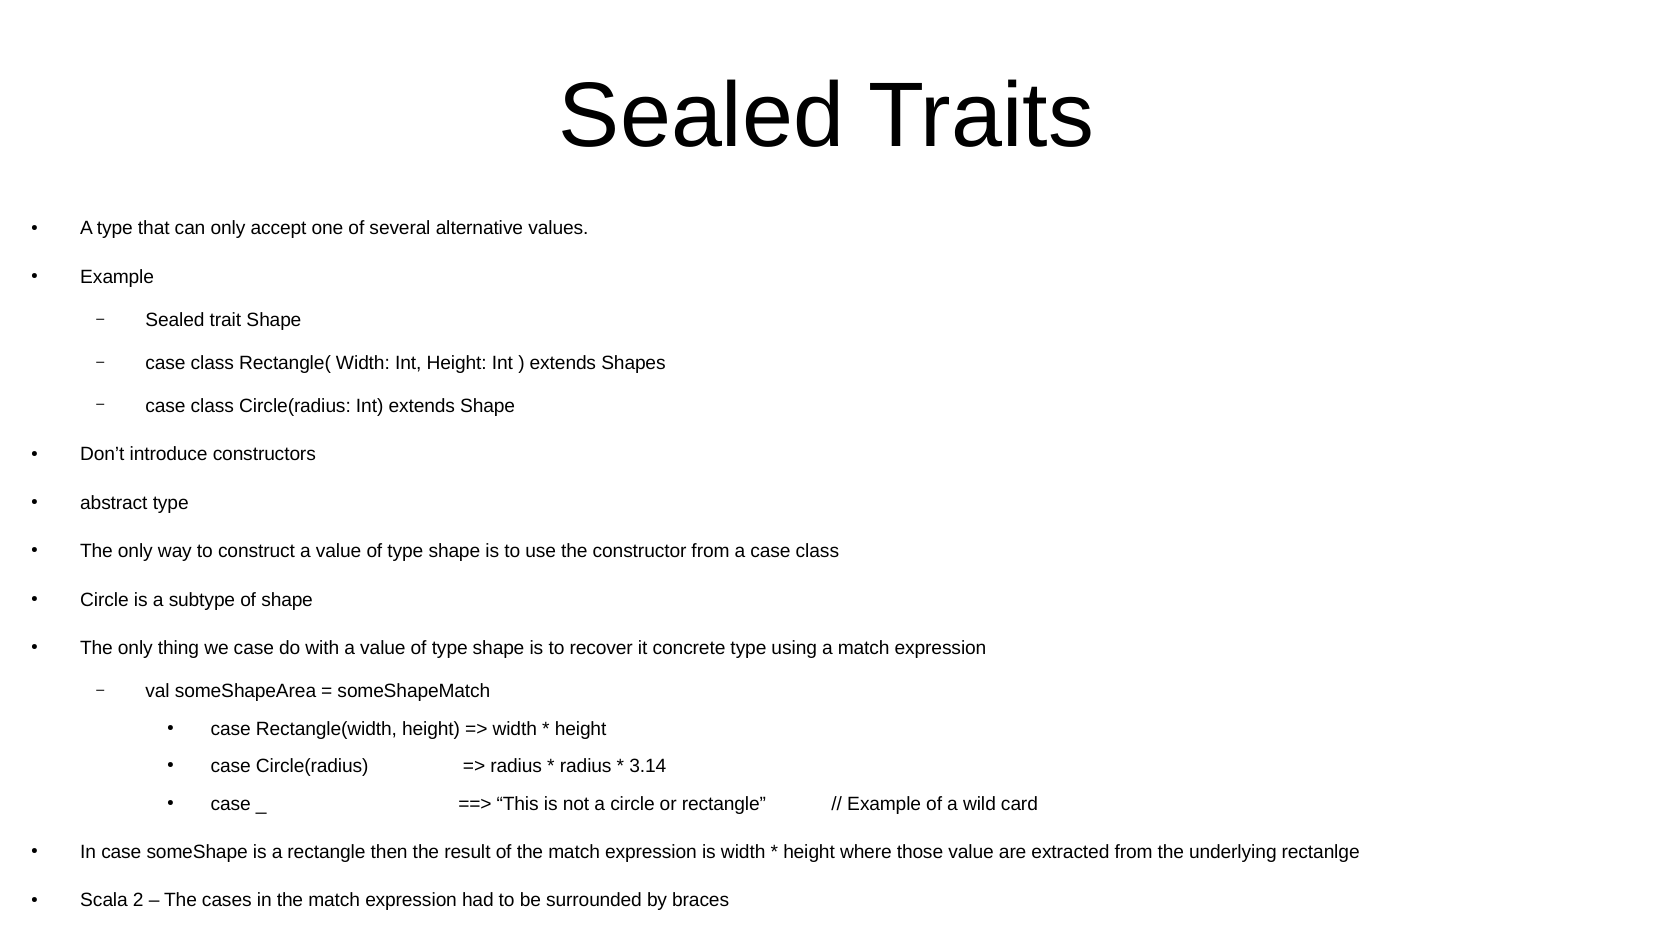

# Sealed Traits
A type that can only accept one of several alternative values.
Example
Sealed trait Shape
case class Rectangle( Width: Int, Height: Int ) extends Shapes
case class Circle(radius: Int) extends Shape
Don’t introduce constructors
abstract type
The only way to construct a value of type shape is to use the constructor from a case class
Circle is a subtype of shape
The only thing we case do with a value of type shape is to recover it concrete type using a match expression
val someShapeArea = someShapeMatch
case Rectangle(width, height) => width * height
case Circle(radius) => radius * radius * 3.14
case _										 ==> “This is not a circle or rectangle”					// Example of a wild card
In case someShape is a rectangle then the result of the match expression is width * height where those value are extracted from the underlying rectanlge
Scala 2 – The cases in the match expression had to be surrounded by braces